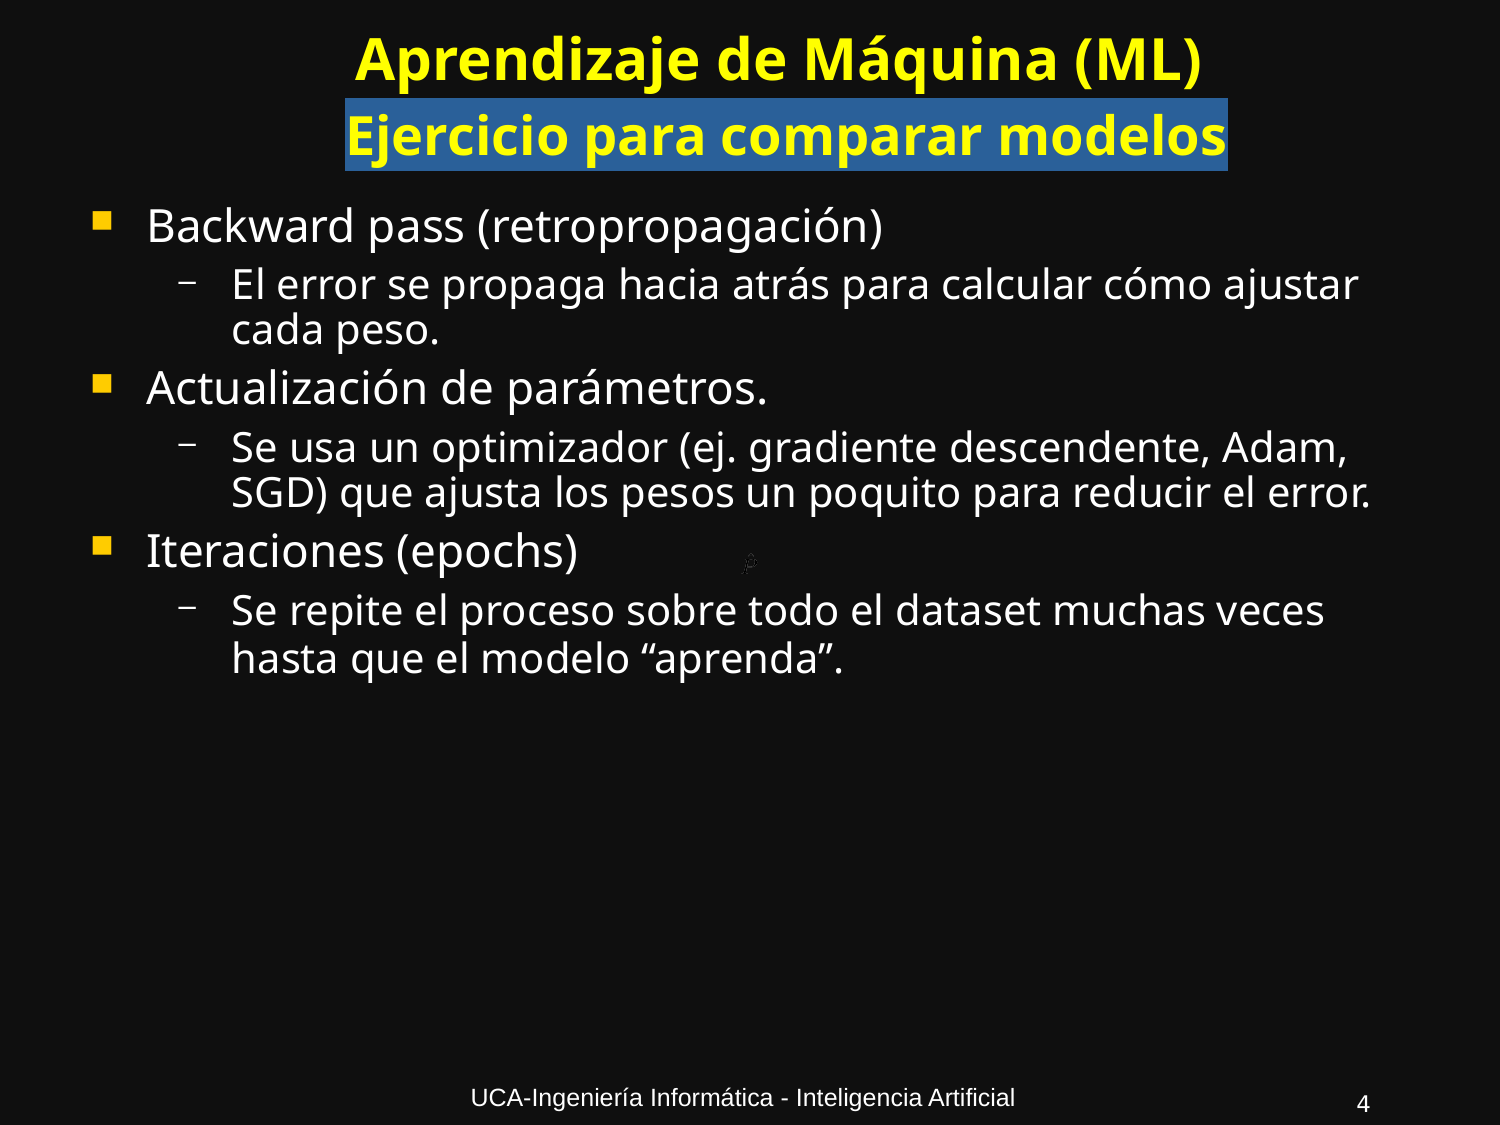

# Aprendizaje de Máquina (ML) Ejercicio para comparar modelos
Backward pass (retropropagación)
El error se propaga hacia atrás para calcular cómo ajustar cada peso.
Actualización de parámetros.
Se usa un optimizador (ej. gradiente descendente, Adam, SGD) que ajusta los pesos un poquito para reducir el error.
Iteraciones (epochs)
Se repite el proceso sobre todo el dataset muchas veces hasta que el modelo “aprenda”.																																																																																																																																																																																																	parar la predicción del modelo contra la etiqueta real.
Ejemplo: predijo “C”
La etiqueta era “A”
 - La pérdida mide cuán “mal” estuvo.
 - Fórmula típica:
 - Clasificación → se usa la entropía cruzada
 - Regresión → se usa el error cuadrático medio
- Backward pass (retropropagación)
 - El error se propaga hacia atrás para calcular cómo ajustar cada peso.
- Actualización de parámetros
 - Se usa un optimizador (ej. gradiente descendente, Adam, SGD) que ajusta los pesos un poquito para reducir el error.
- Iteraciones (epochs)
 - Se repite el proceso sobre todo el dataset muchas veces hasta que el modelo “aprenda”.